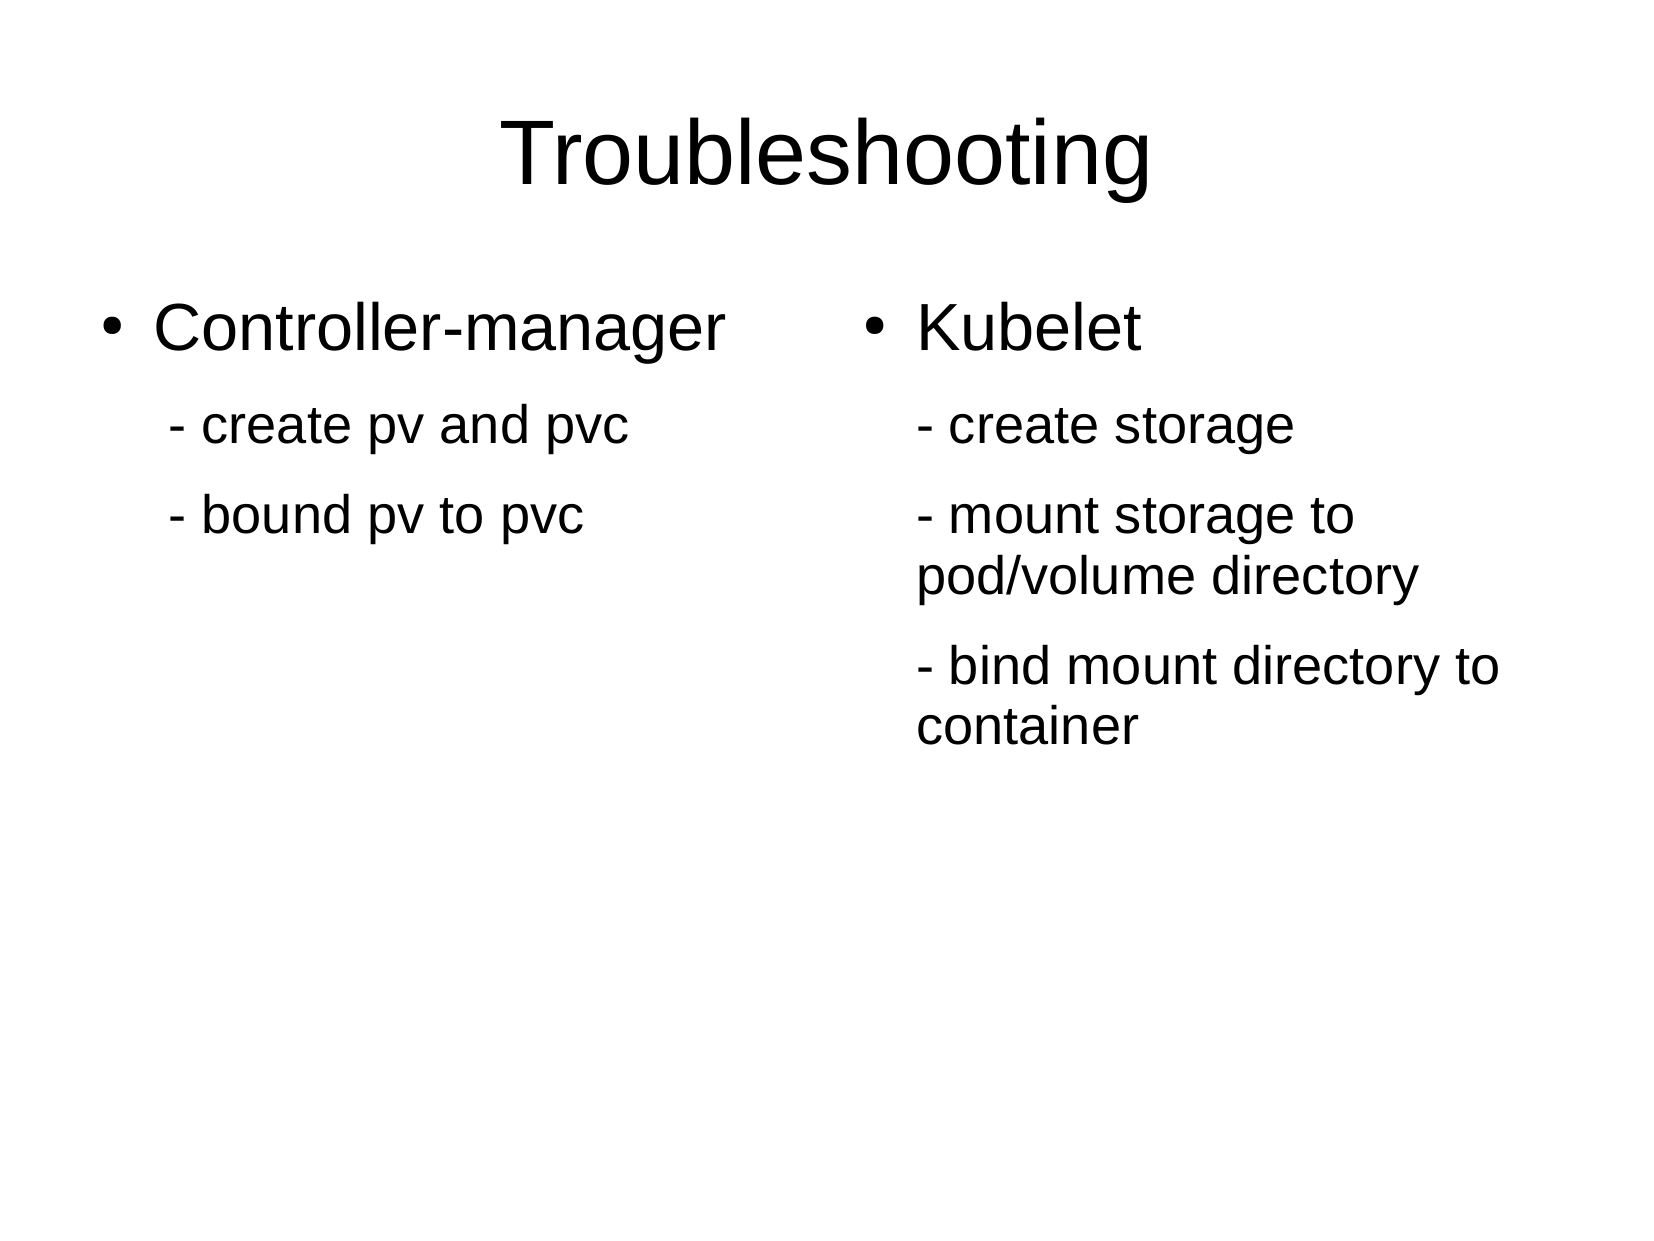

# Troubleshooting
Controller-manager
 - create pv and pvc
 - bound pv to pvc
Kubelet
- create storage
- mount storage to pod/volume directory
- bind mount directory to container